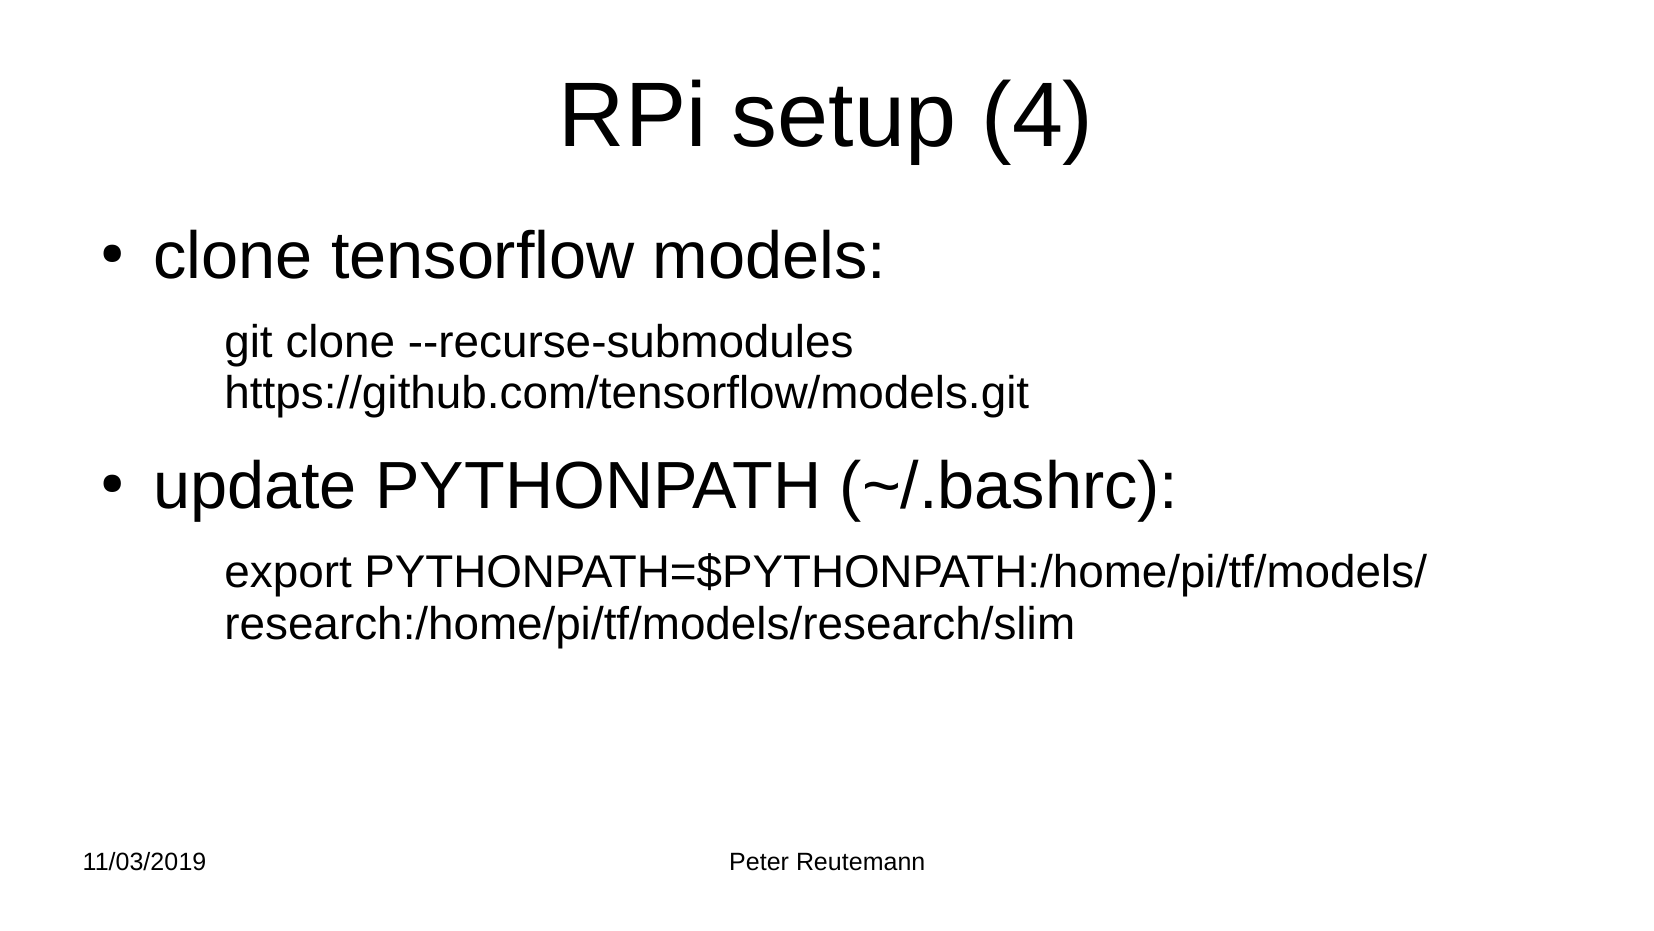

# RPi setup (4)
clone tensorflow models:
git clone --recurse-submodules https://github.com/tensorflow/models.git
update PYTHONPATH (~/.bashrc):
export PYTHONPATH=$PYTHONPATH:/home/pi/tf/models/research:/home/pi/tf/models/research/slim
11/03/2019
Peter Reutemann